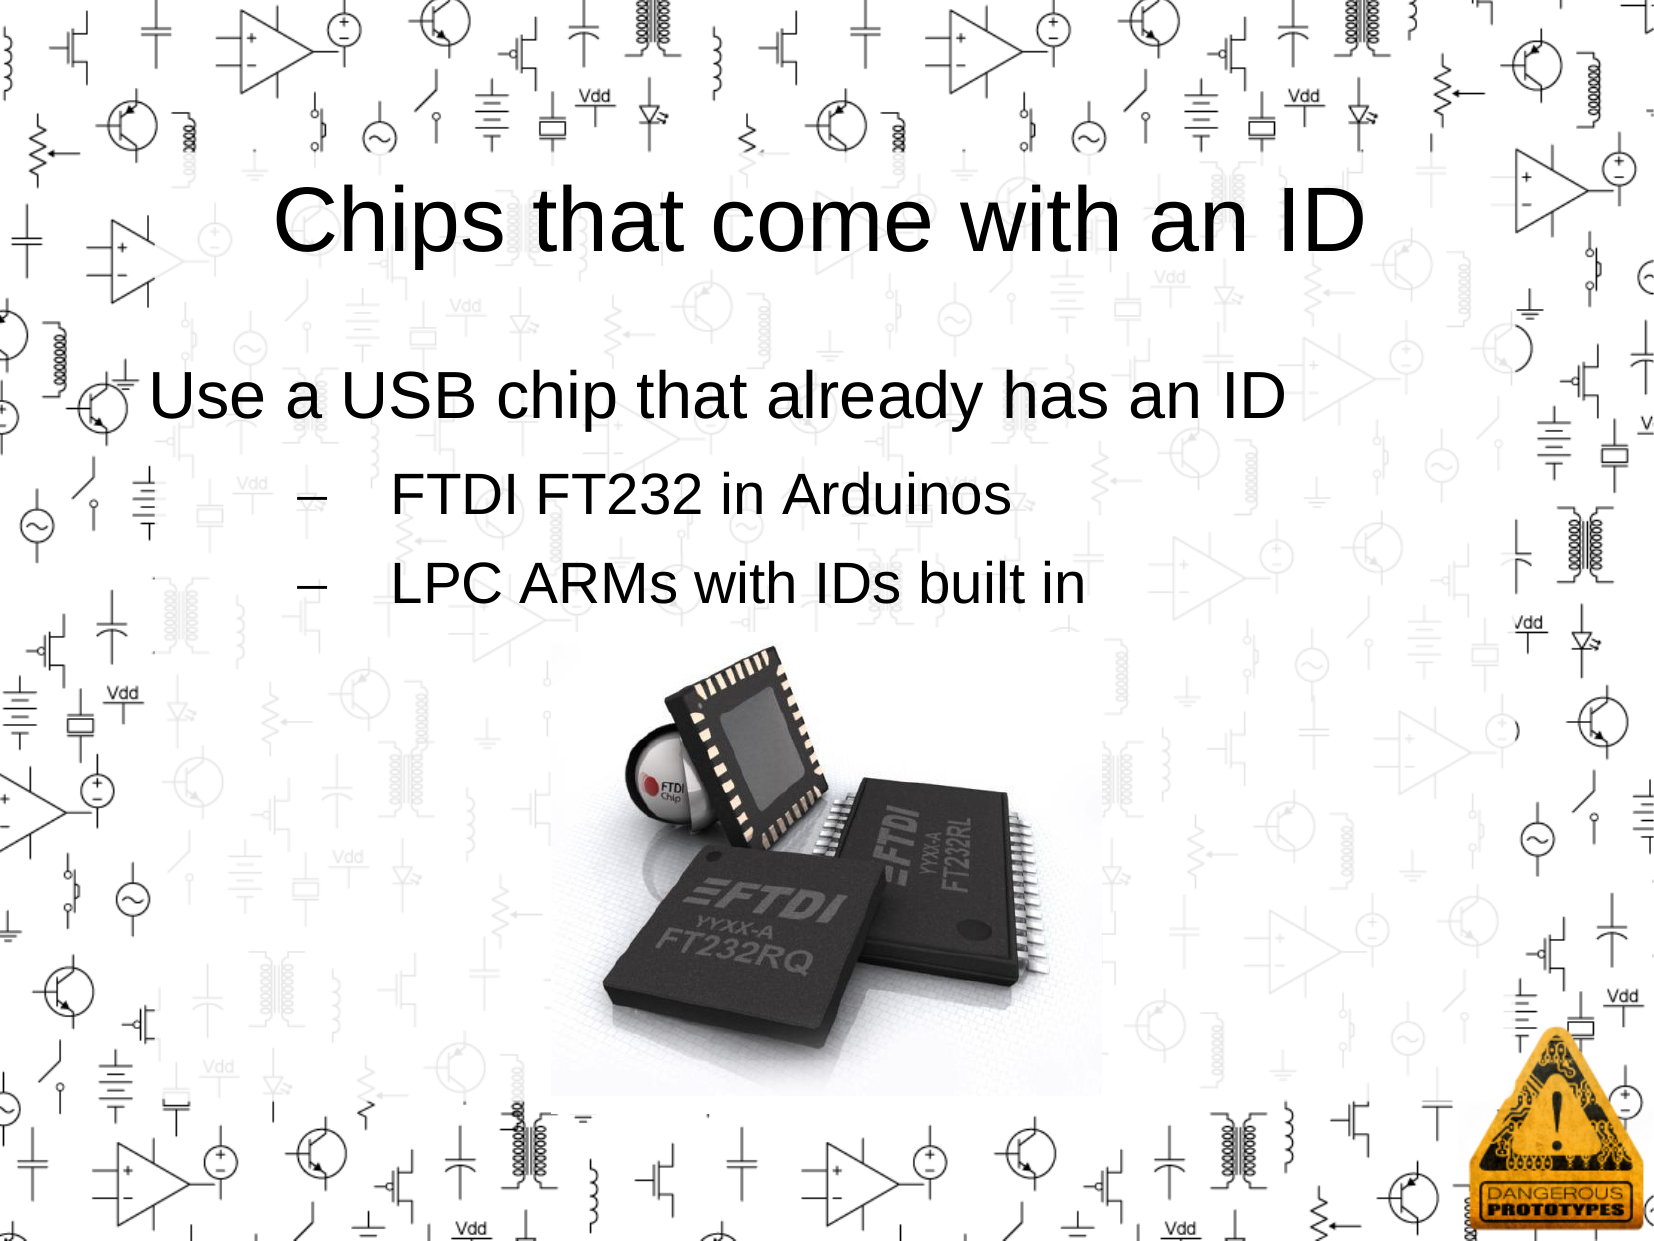

Chips that come with an ID
Use a USB chip that already has an ID
FTDI FT232 in Arduinos
LPC ARMs with IDs built in